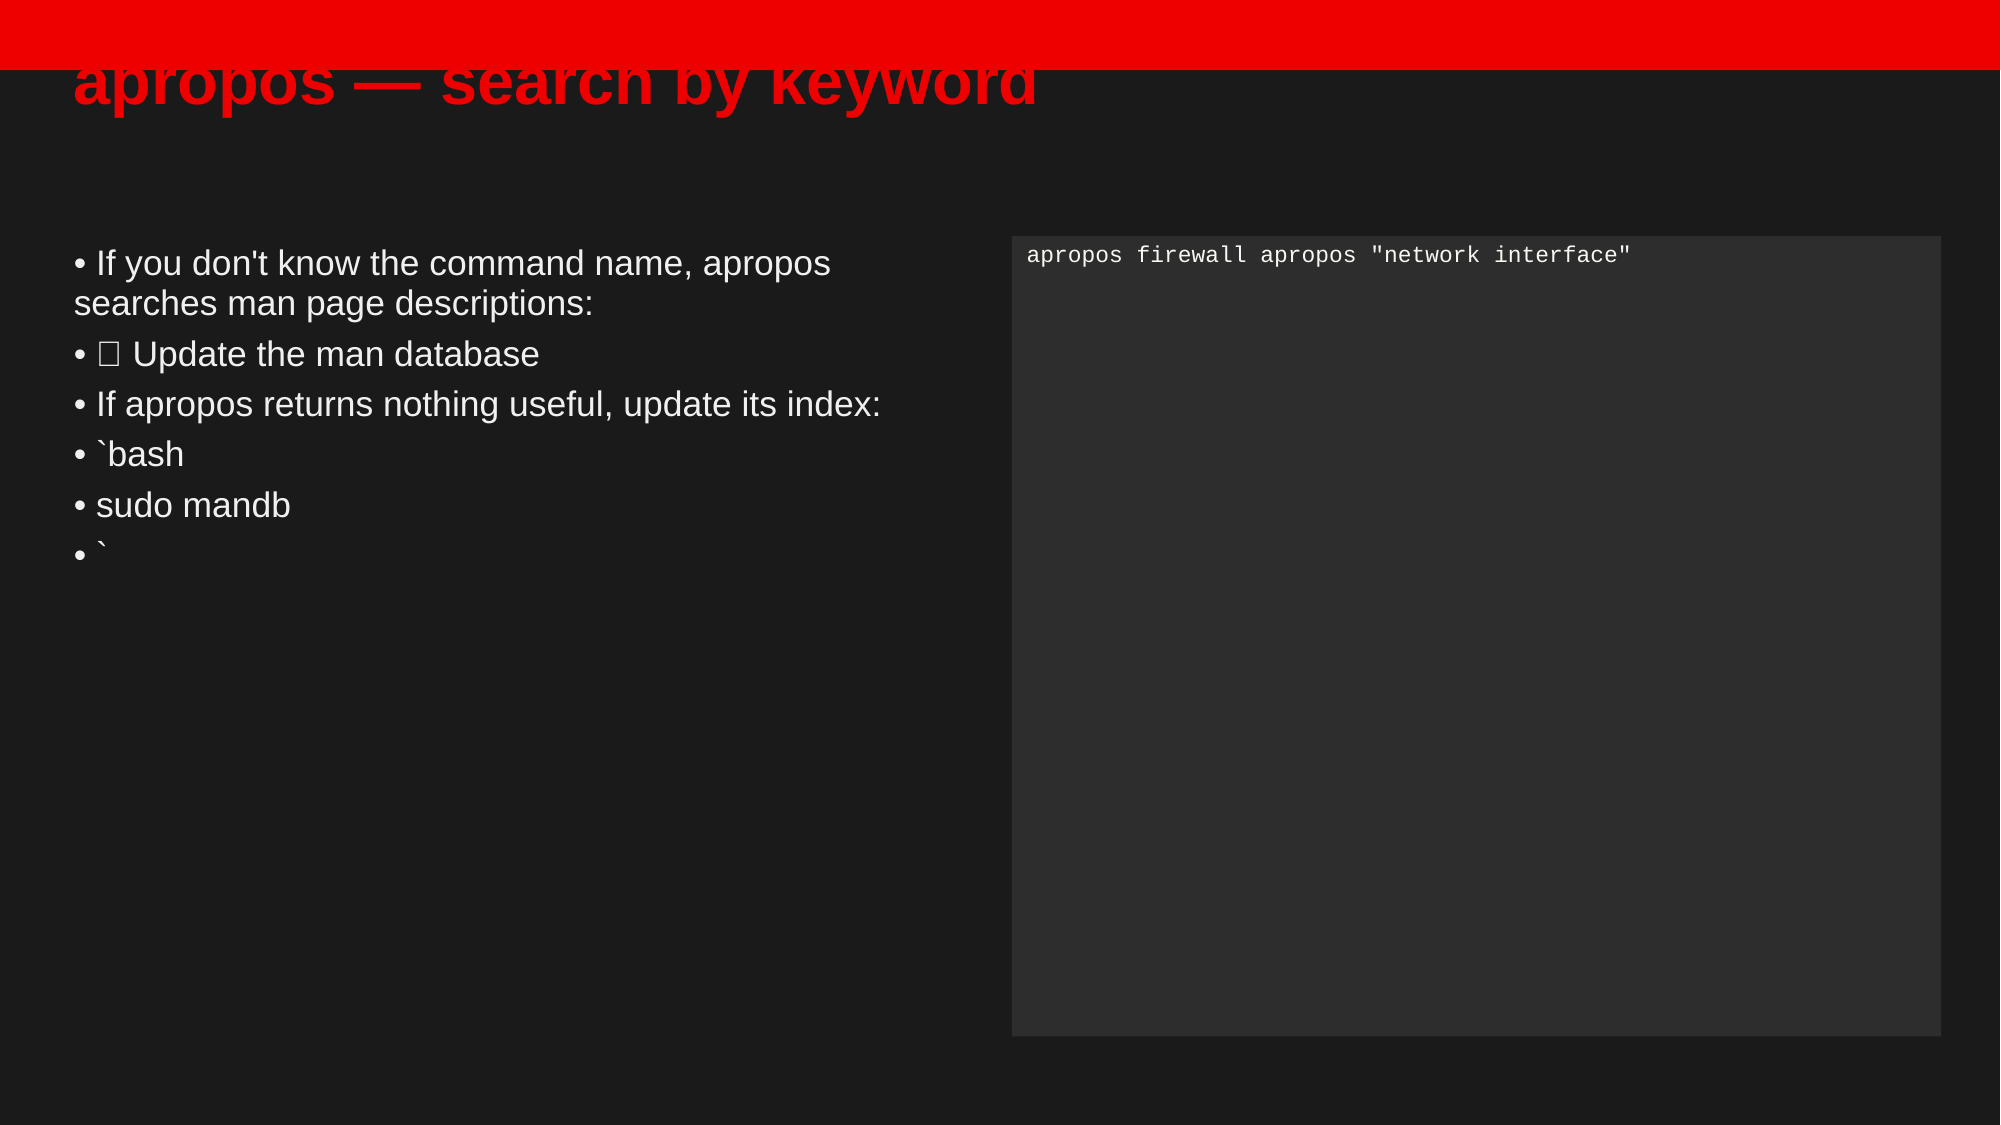

apropos — search by keyword
• If you don't know the command name, apropos searches man page descriptions:
• 💡 Update the man database
• If apropos returns nothing useful, update its index:
• `bash
• sudo mandb
• `
apropos firewall apropos "network interface"